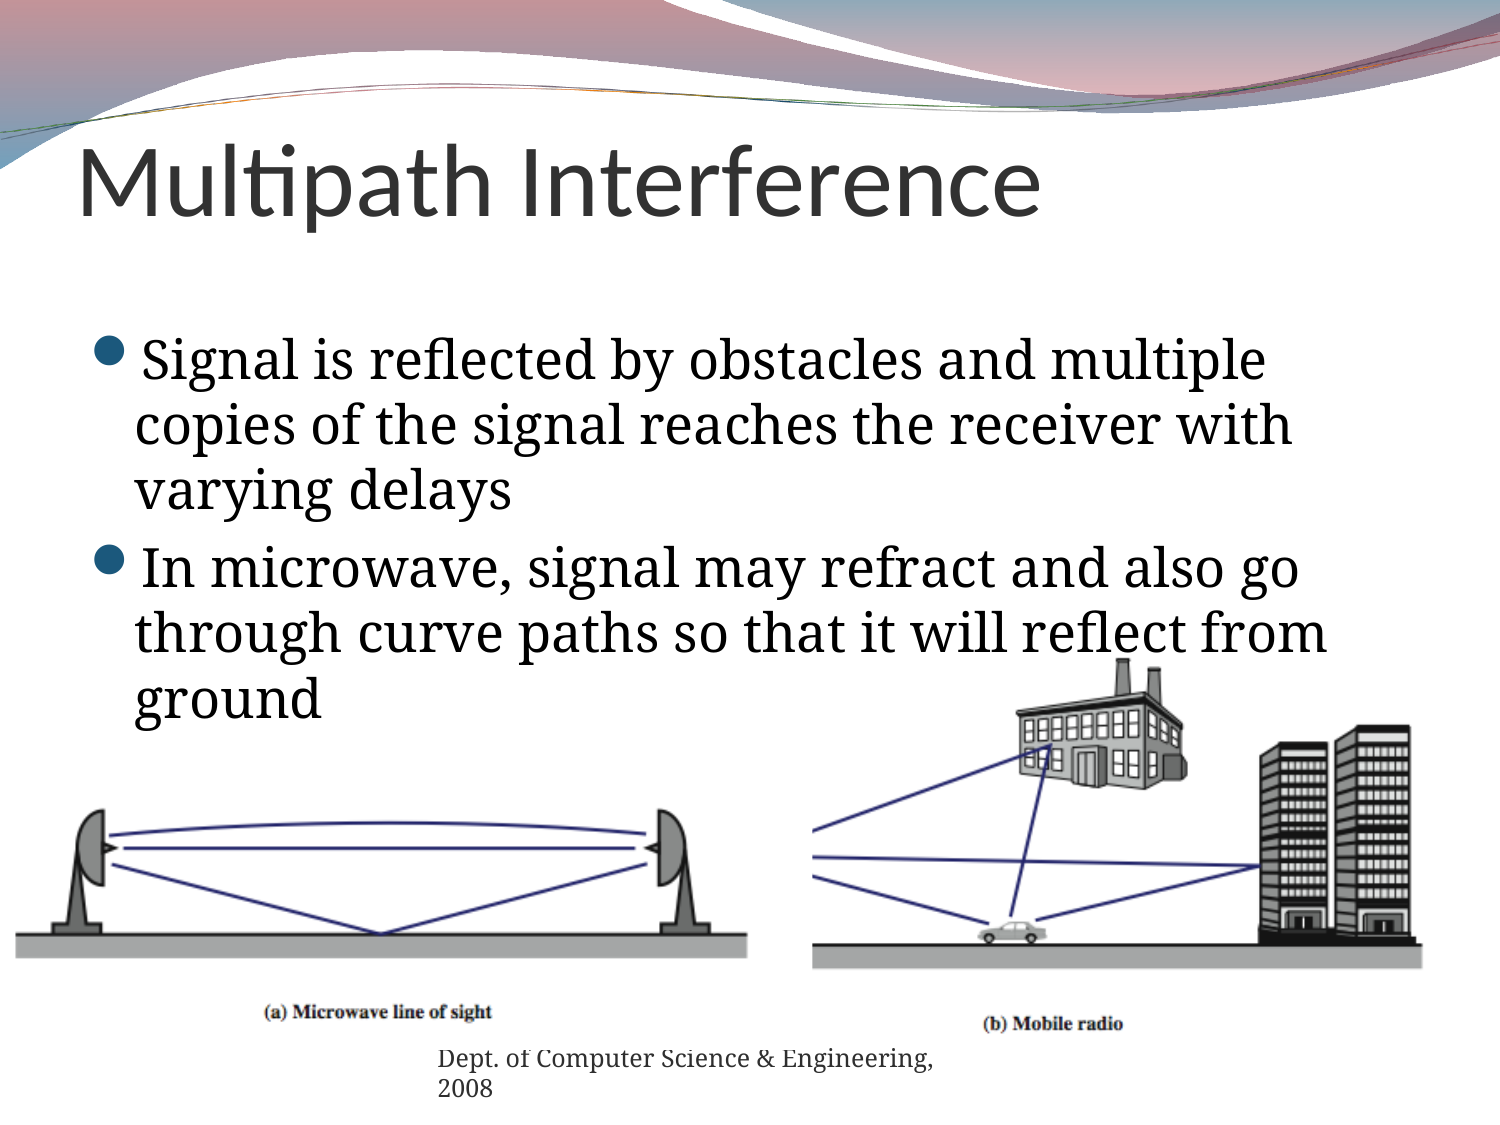

# Multipath Interference
Signal is reflected by obstacles and multiple copies of the signal reaches the receiver with varying delays
In microwave, signal may refract and also go through curve paths so that it will reflect from ground
Dept. of Computer Science & Engineering, 2008